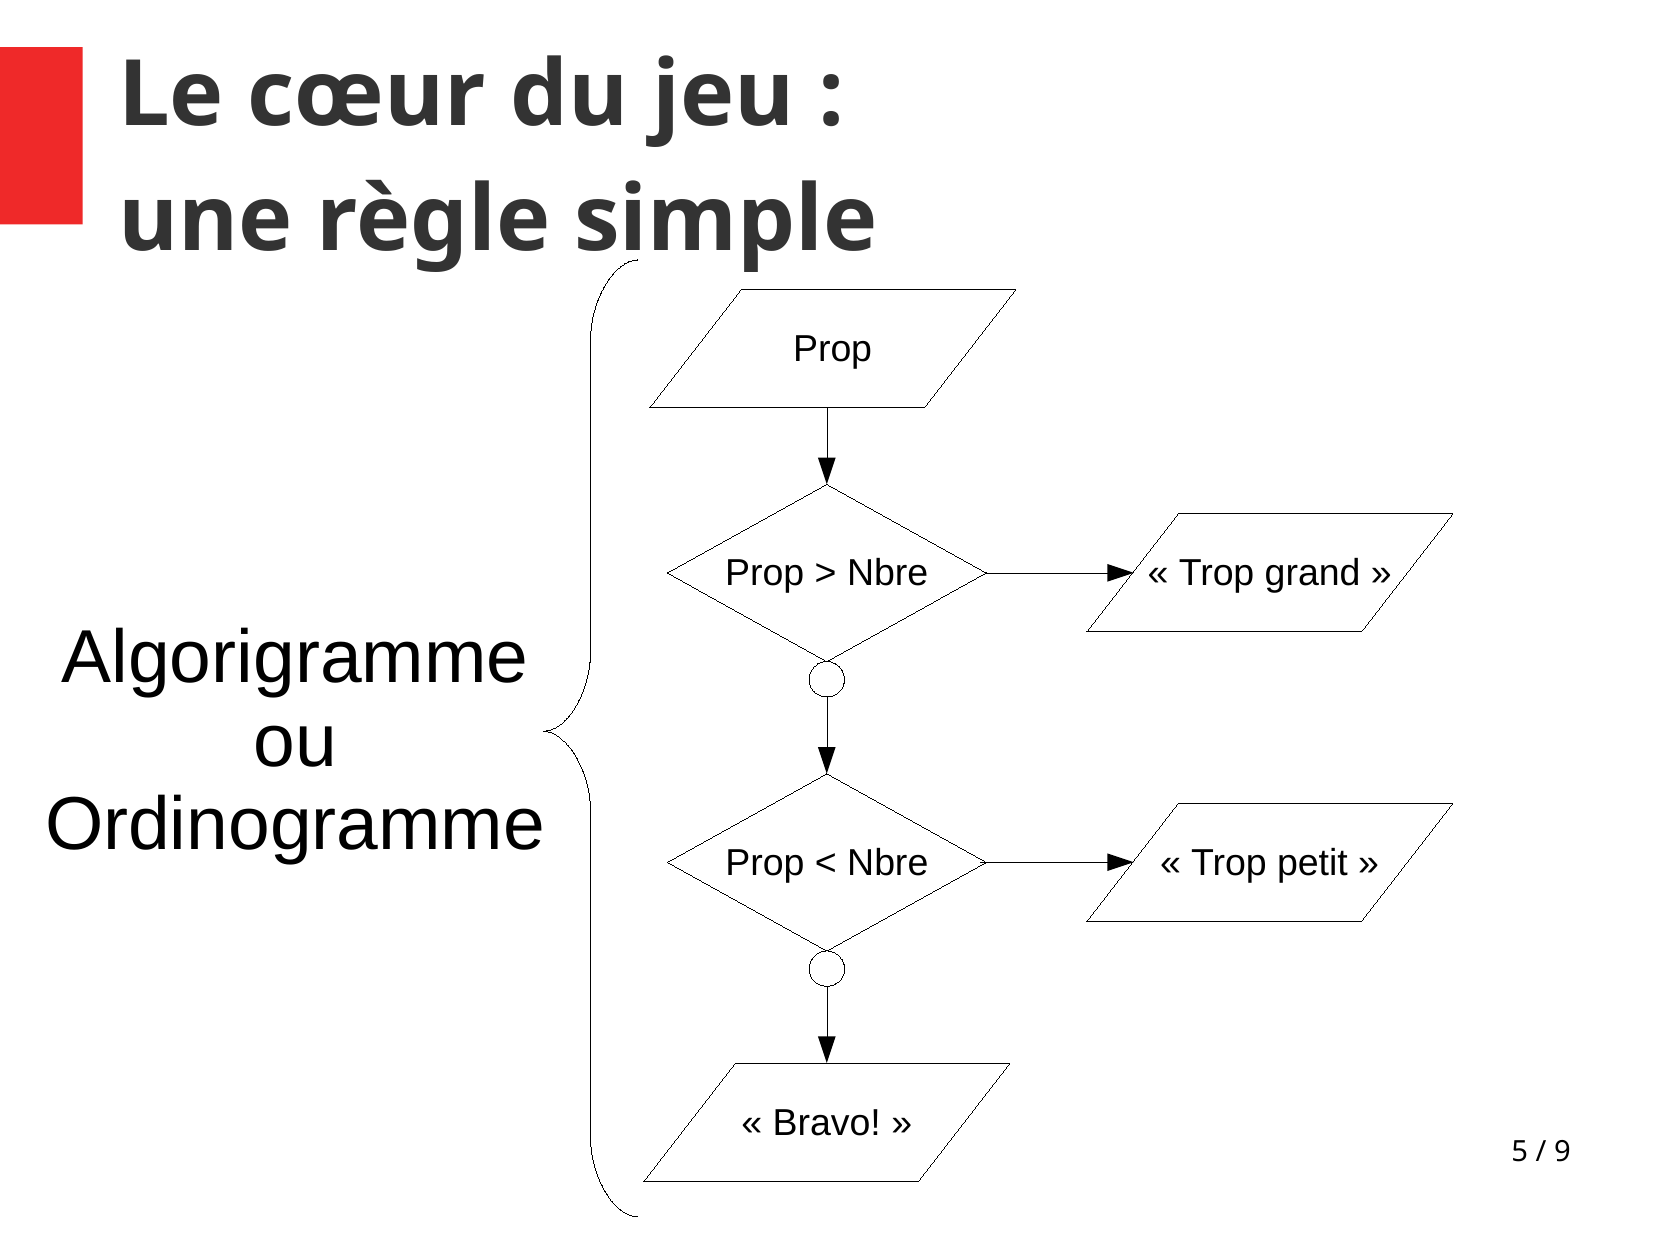

# Le cœur du jeu : une règle simple
Prop
Prop > Nbre
« Trop grand »
Algorigramme
ou
Ordinogramme
Prop < Nbre
« Trop petit »
« Bravo! »
5